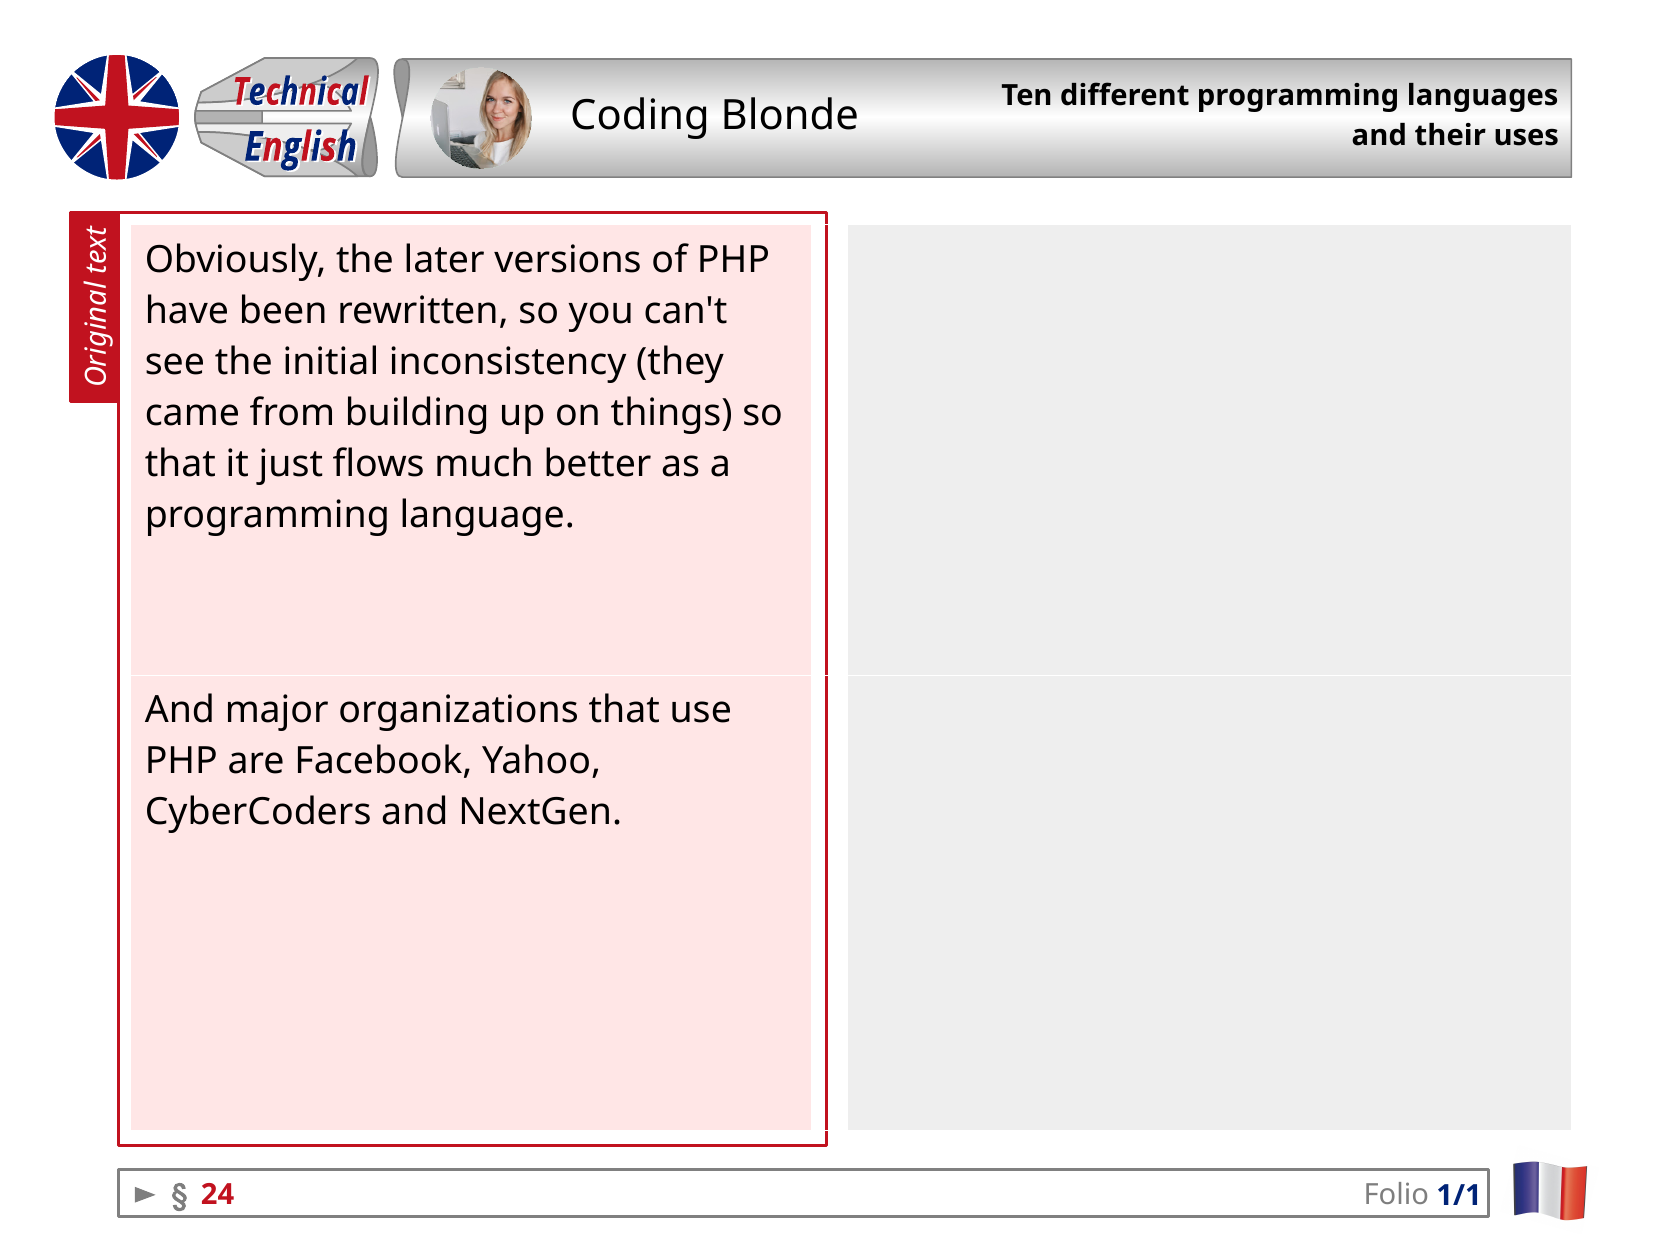

#
| Obviously, the later versions of PHP have been rewritten, so you can't see the initial inconsistency (they came from building up on things) so that it just flows much better as a programming language. | | |
| --- | --- | --- |
| And major organizations that use PHP are Facebook, Yahoo, CyberCoders and NextGen. | | |
24
1/1